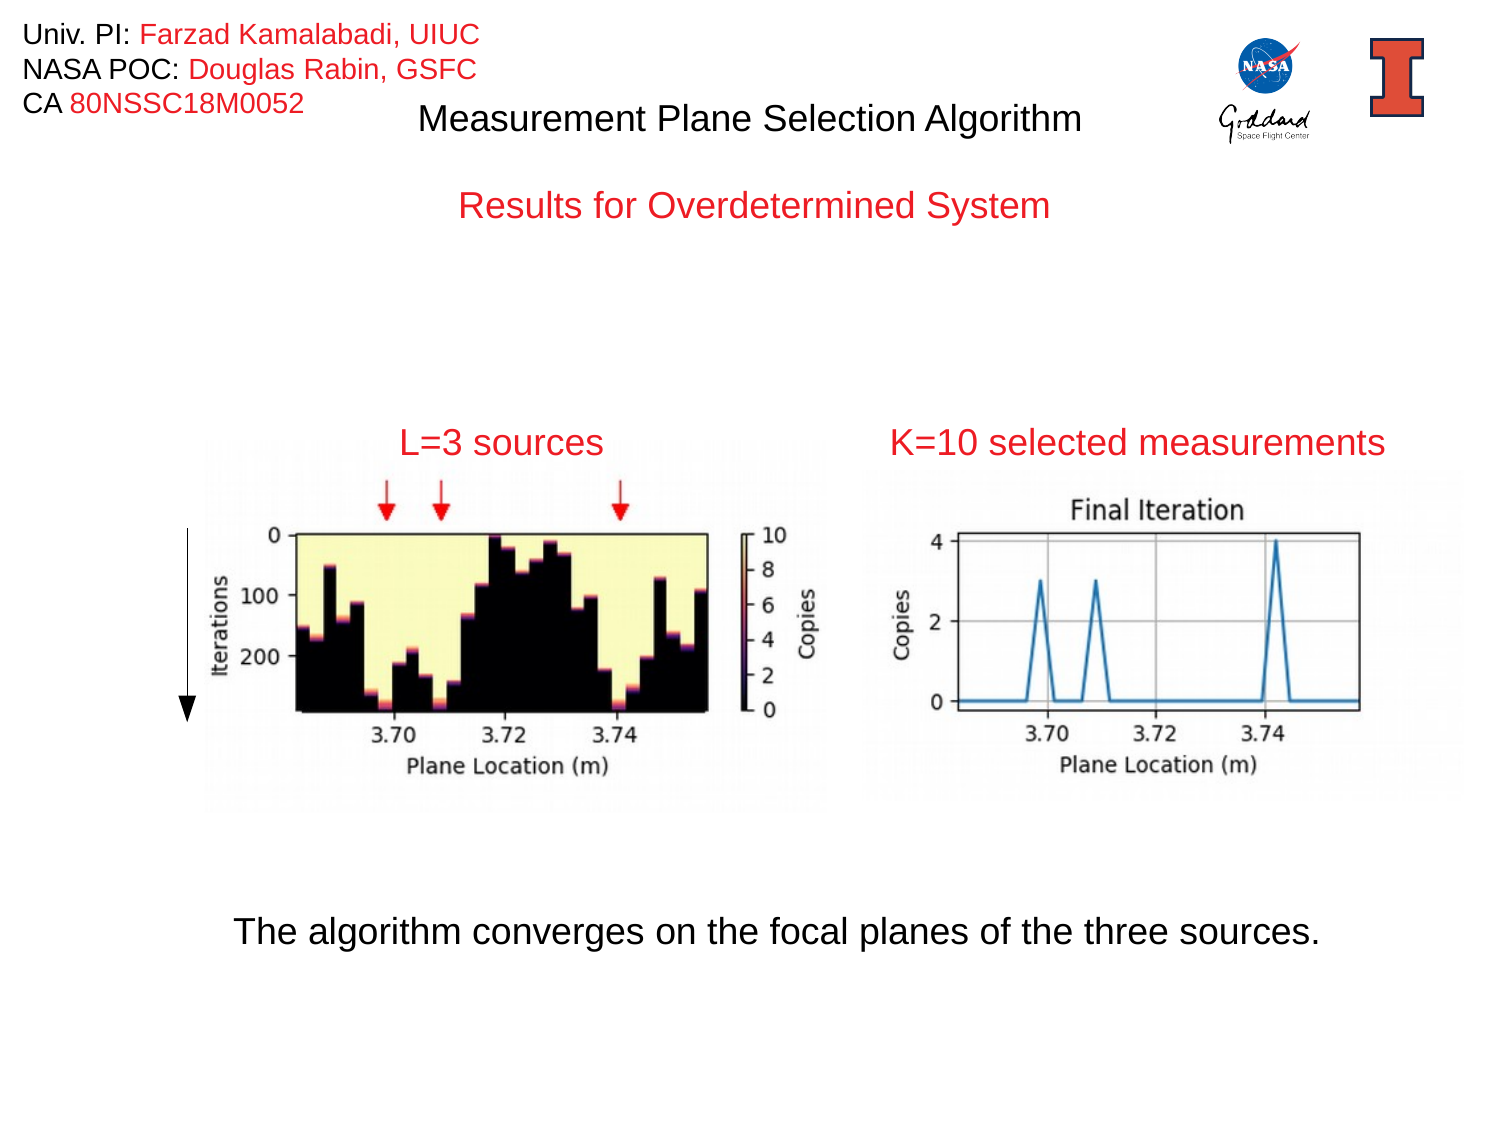

Univ. PI: Farzad Kamalabadi, UIUC
NASA POC: Douglas Rabin, GSFC
CA 80NSSC18M0052
Measurement Plane Selection Algorithm
Results for Overdetermined System
L=3 sources
K=10 selected measurements
The algorithm converges on the focal planes of the three sources.